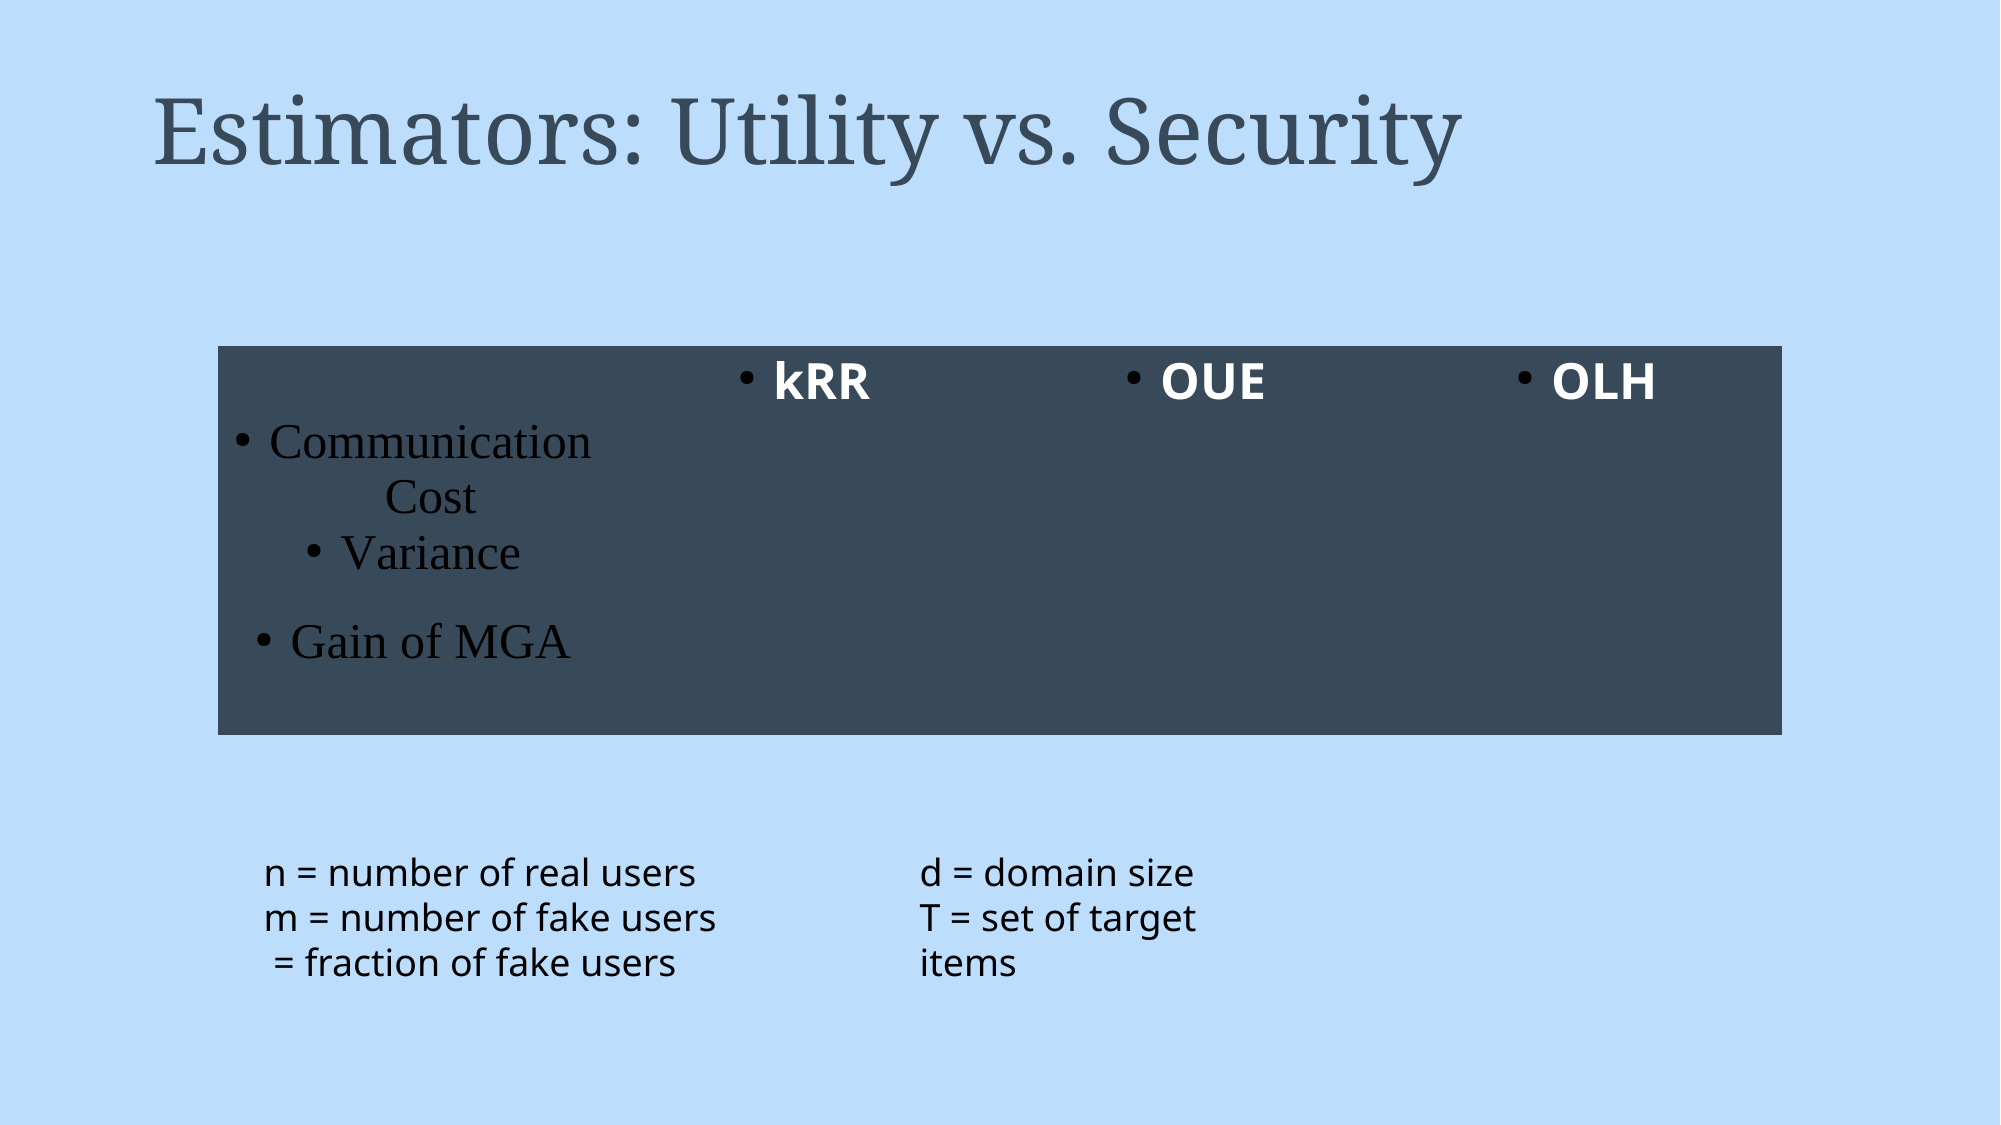

# Estimators: Utility vs. Security
| | kRR | OUE | OLH |
| --- | --- | --- | --- |
| Communication Cost | | | |
| Variance | | | |
| Gain of MGA | | | |
n = number of real users
m = number of fake users
 = fraction of fake users
d = domain size
T = set of target items